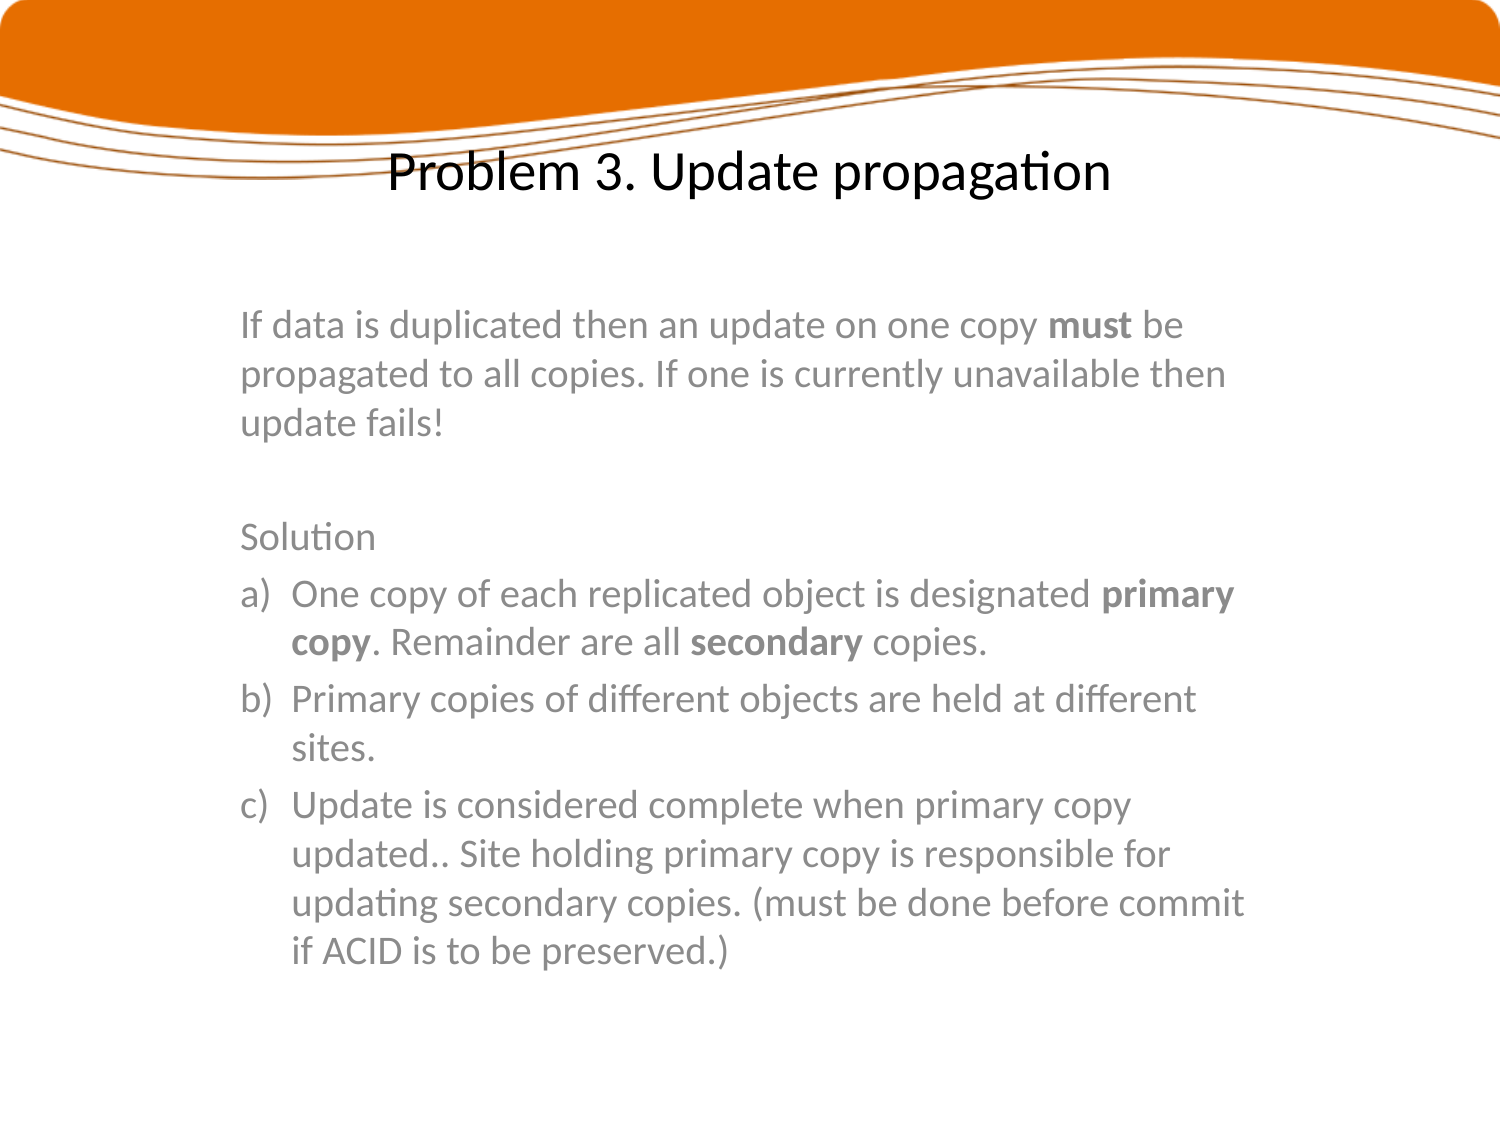

Problem 3. Update propagation
# If data is duplicated then an update on one copy must be propagated to all copies. If one is currently unavailable then update fails!
Solution
One copy of each replicated object is designated primary copy. Remainder are all secondary copies.
Primary copies of different objects are held at different sites.
Update is considered complete when primary copy updated.. Site holding primary copy is responsible for updating secondary copies. (must be done before commit if ACID is to be preserved.)